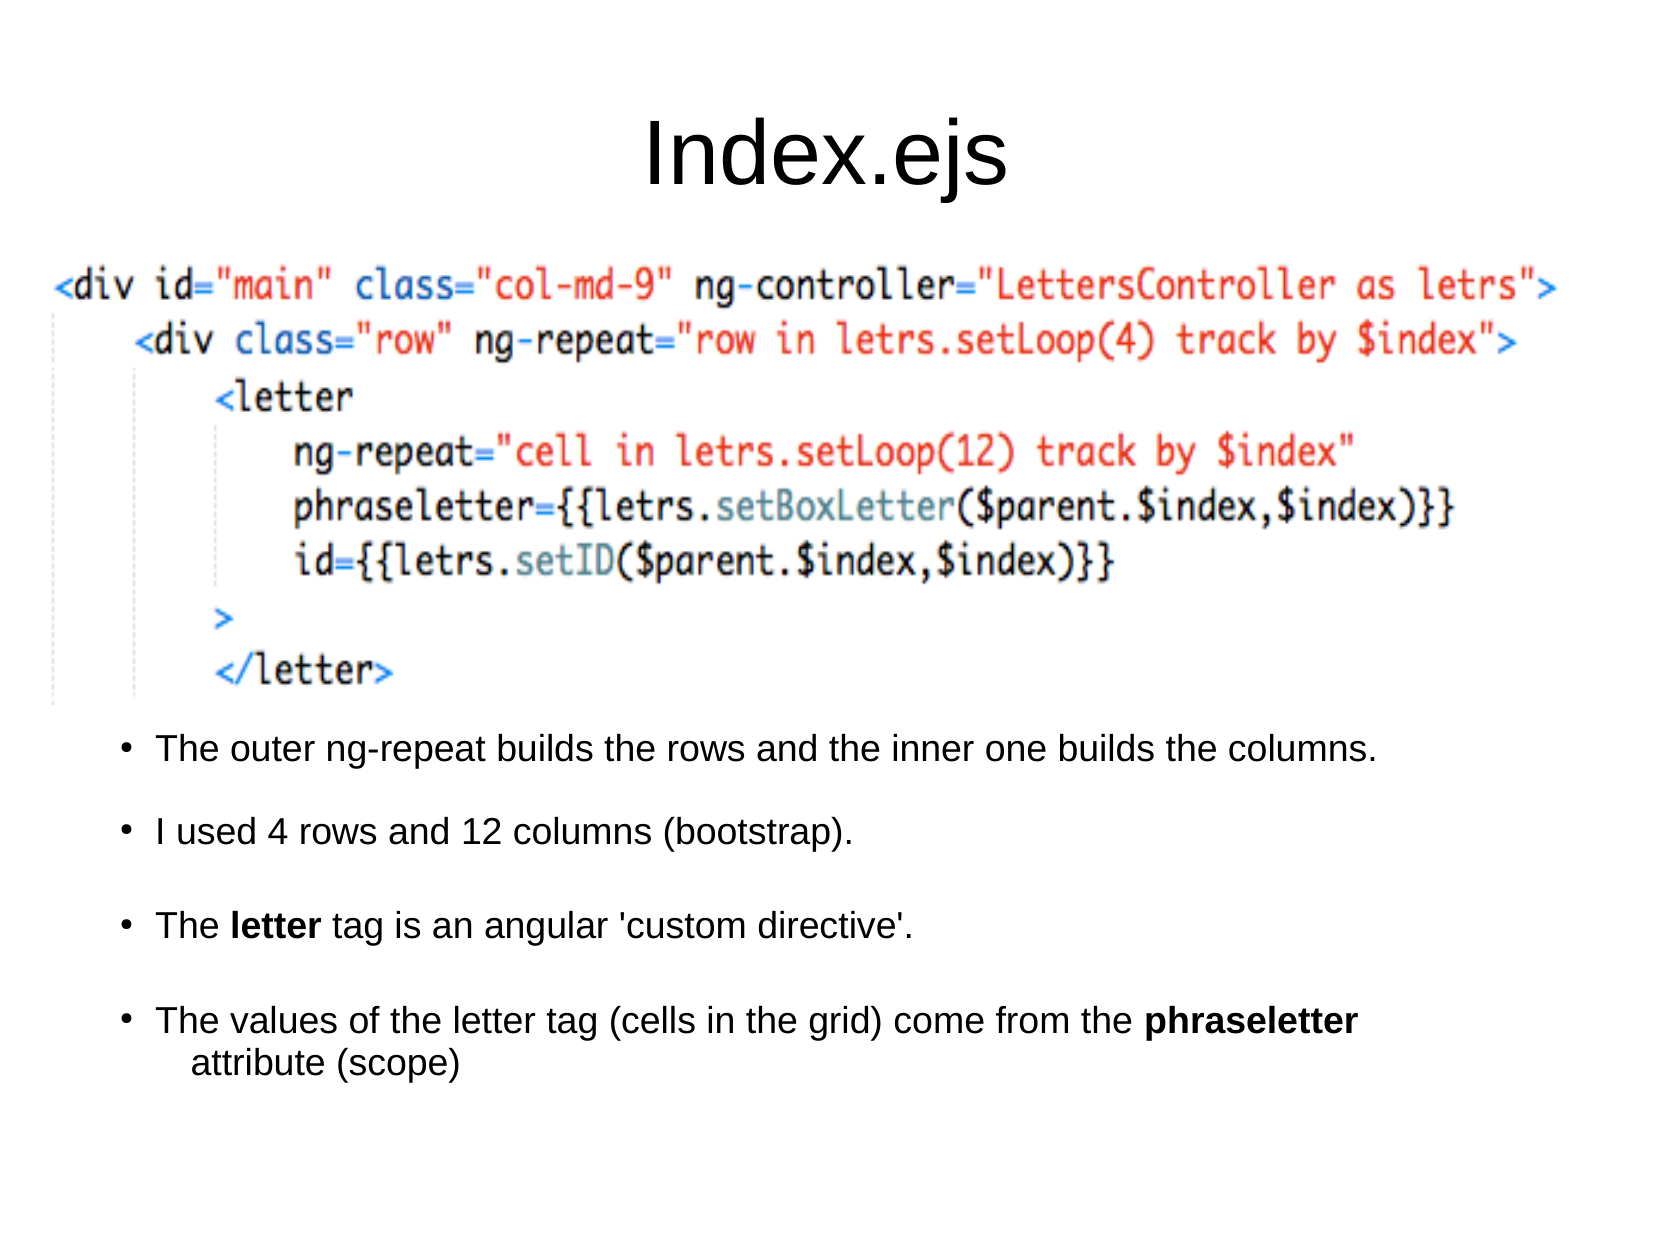

# Index.ejs
The outer ng-repeat builds the rows and the inner one builds the columns.
I used 4 rows and 12 columns (bootstrap).
The letter tag is an angular 'custom directive'.
The values of the letter tag (cells in the grid) come from the phraseletter
attribute (scope)